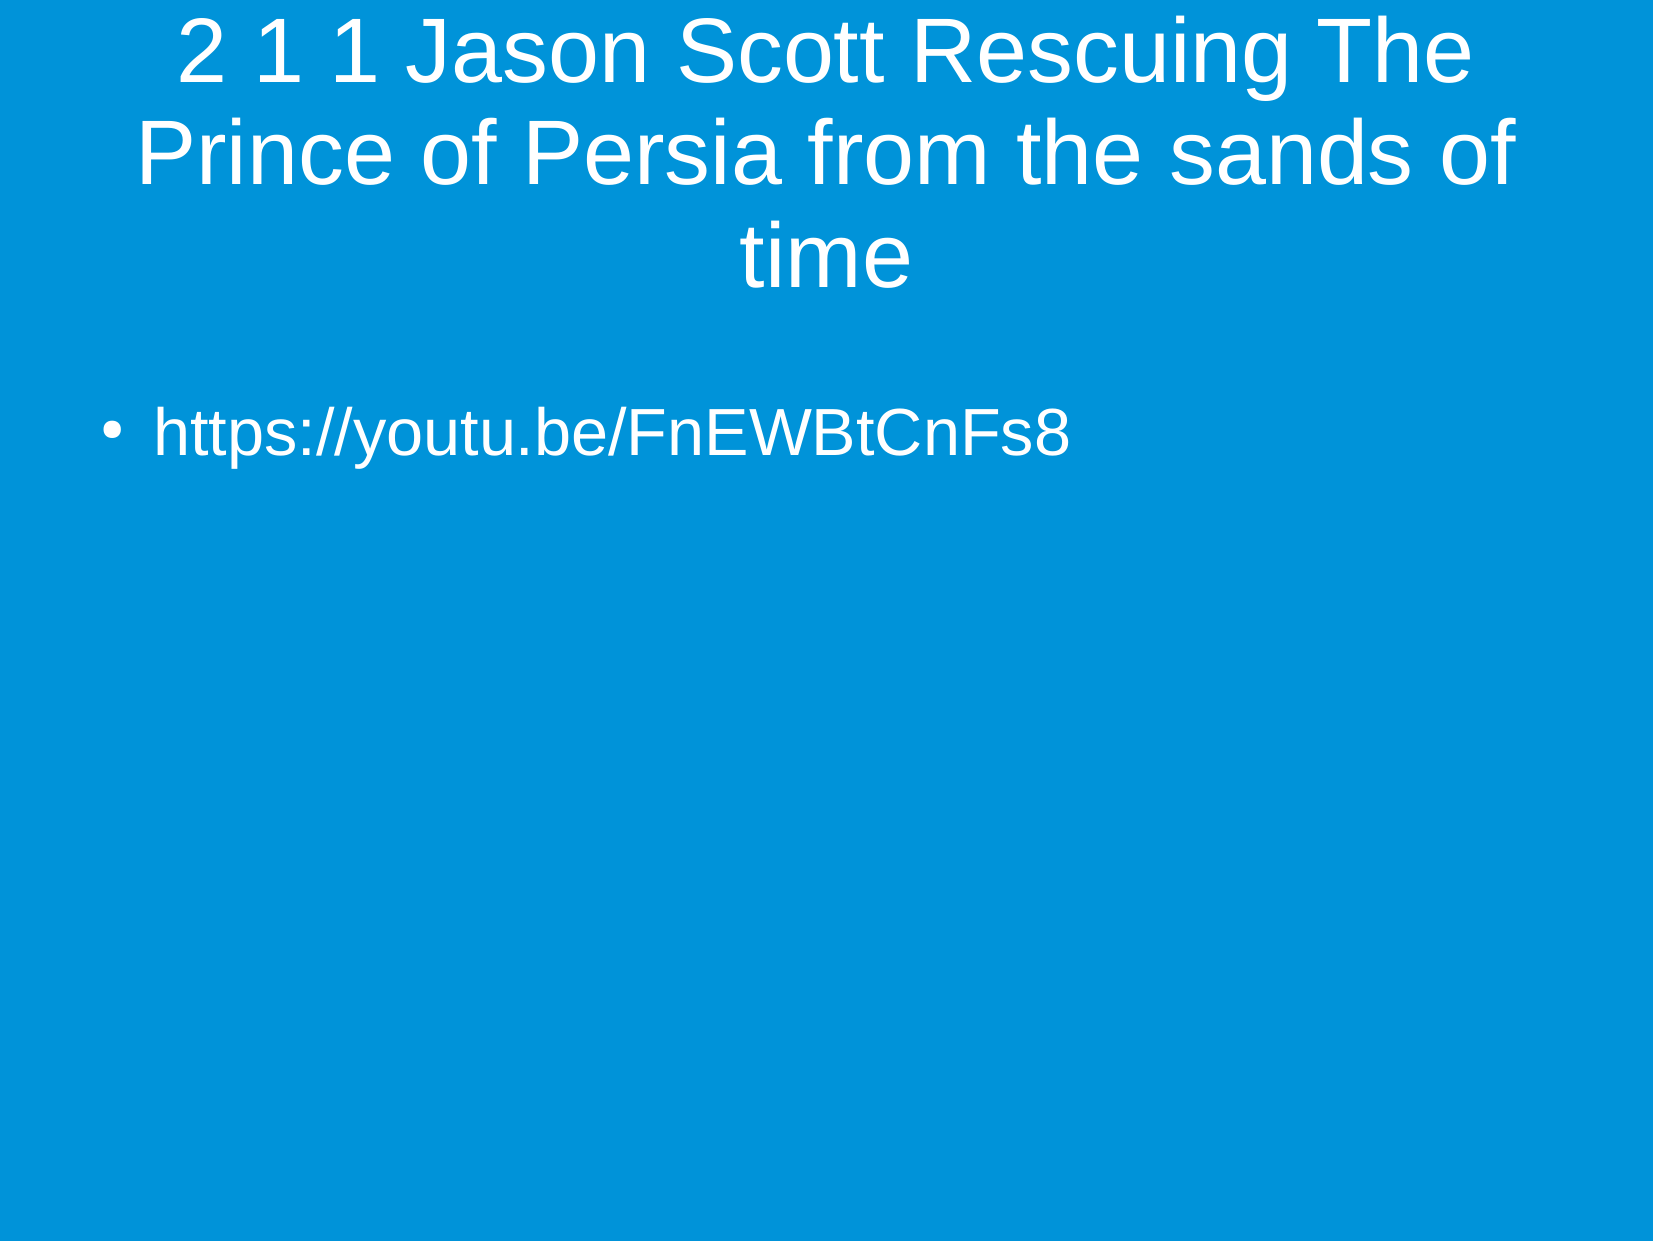

# 2 1 1 Jason Scott Rescuing The Prince of Persia from the sands of time
https://youtu.be/FnEWBtCnFs8